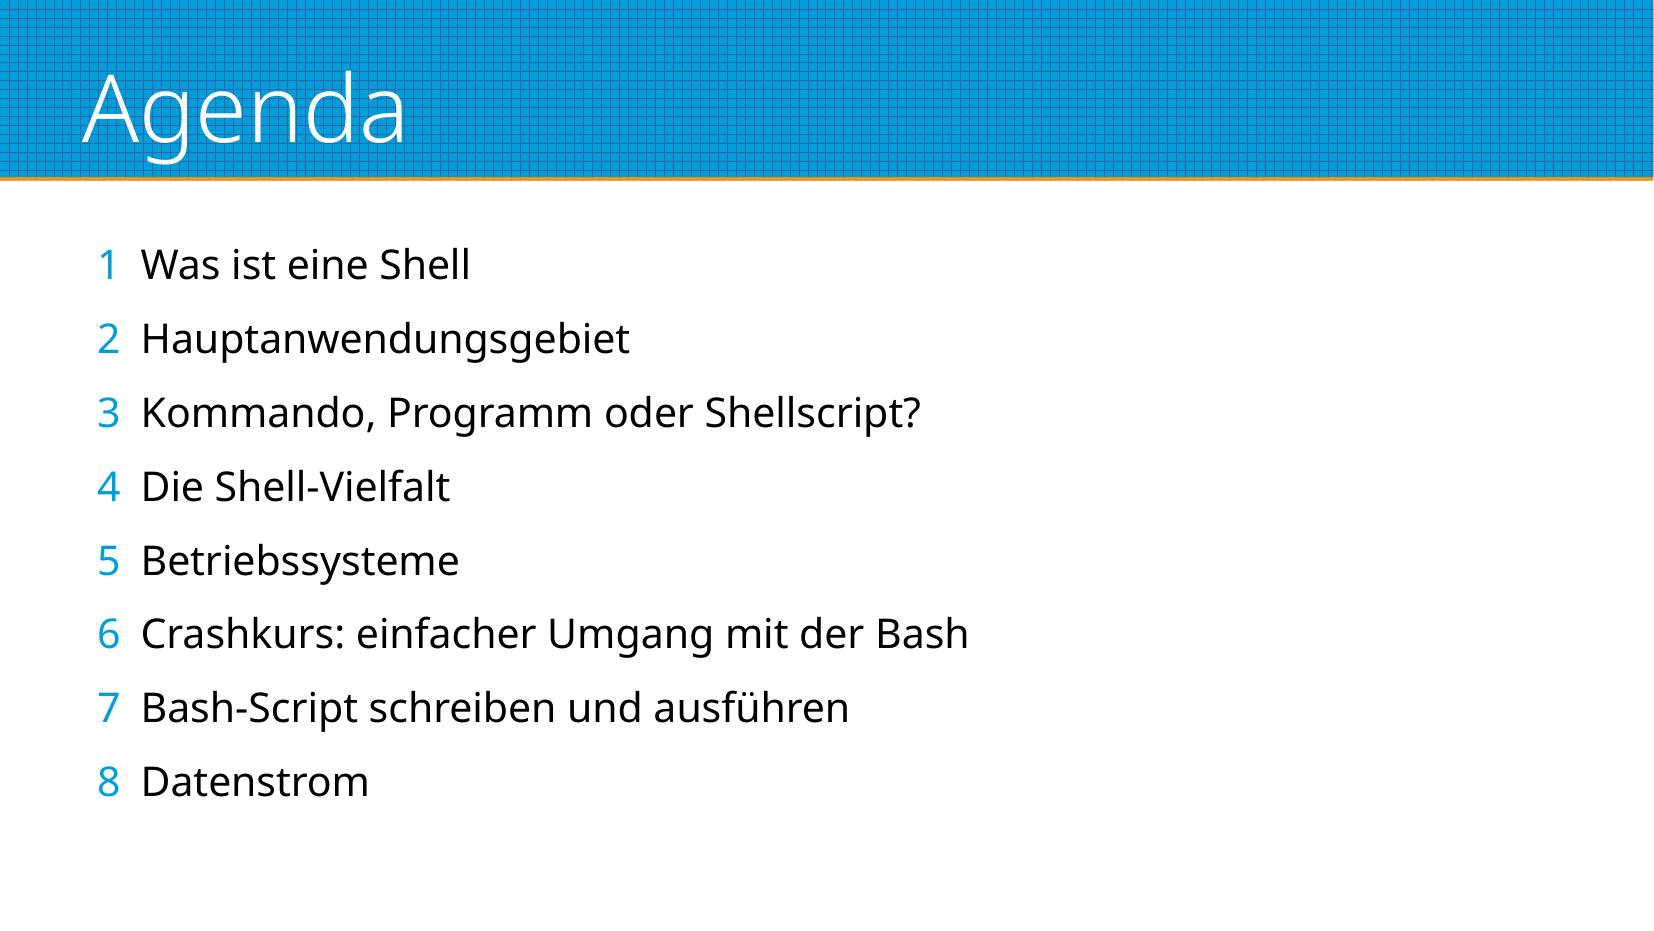

# Agenda
Was ist eine Shell
Hauptanwendungsgebiet
Kommando, Programm oder Shellscript?
Die Shell-Vielfalt
Betriebssysteme
Crashkurs: einfacher Umgang mit der Bash
Bash-Script schreiben und ausführen
Datenstrom